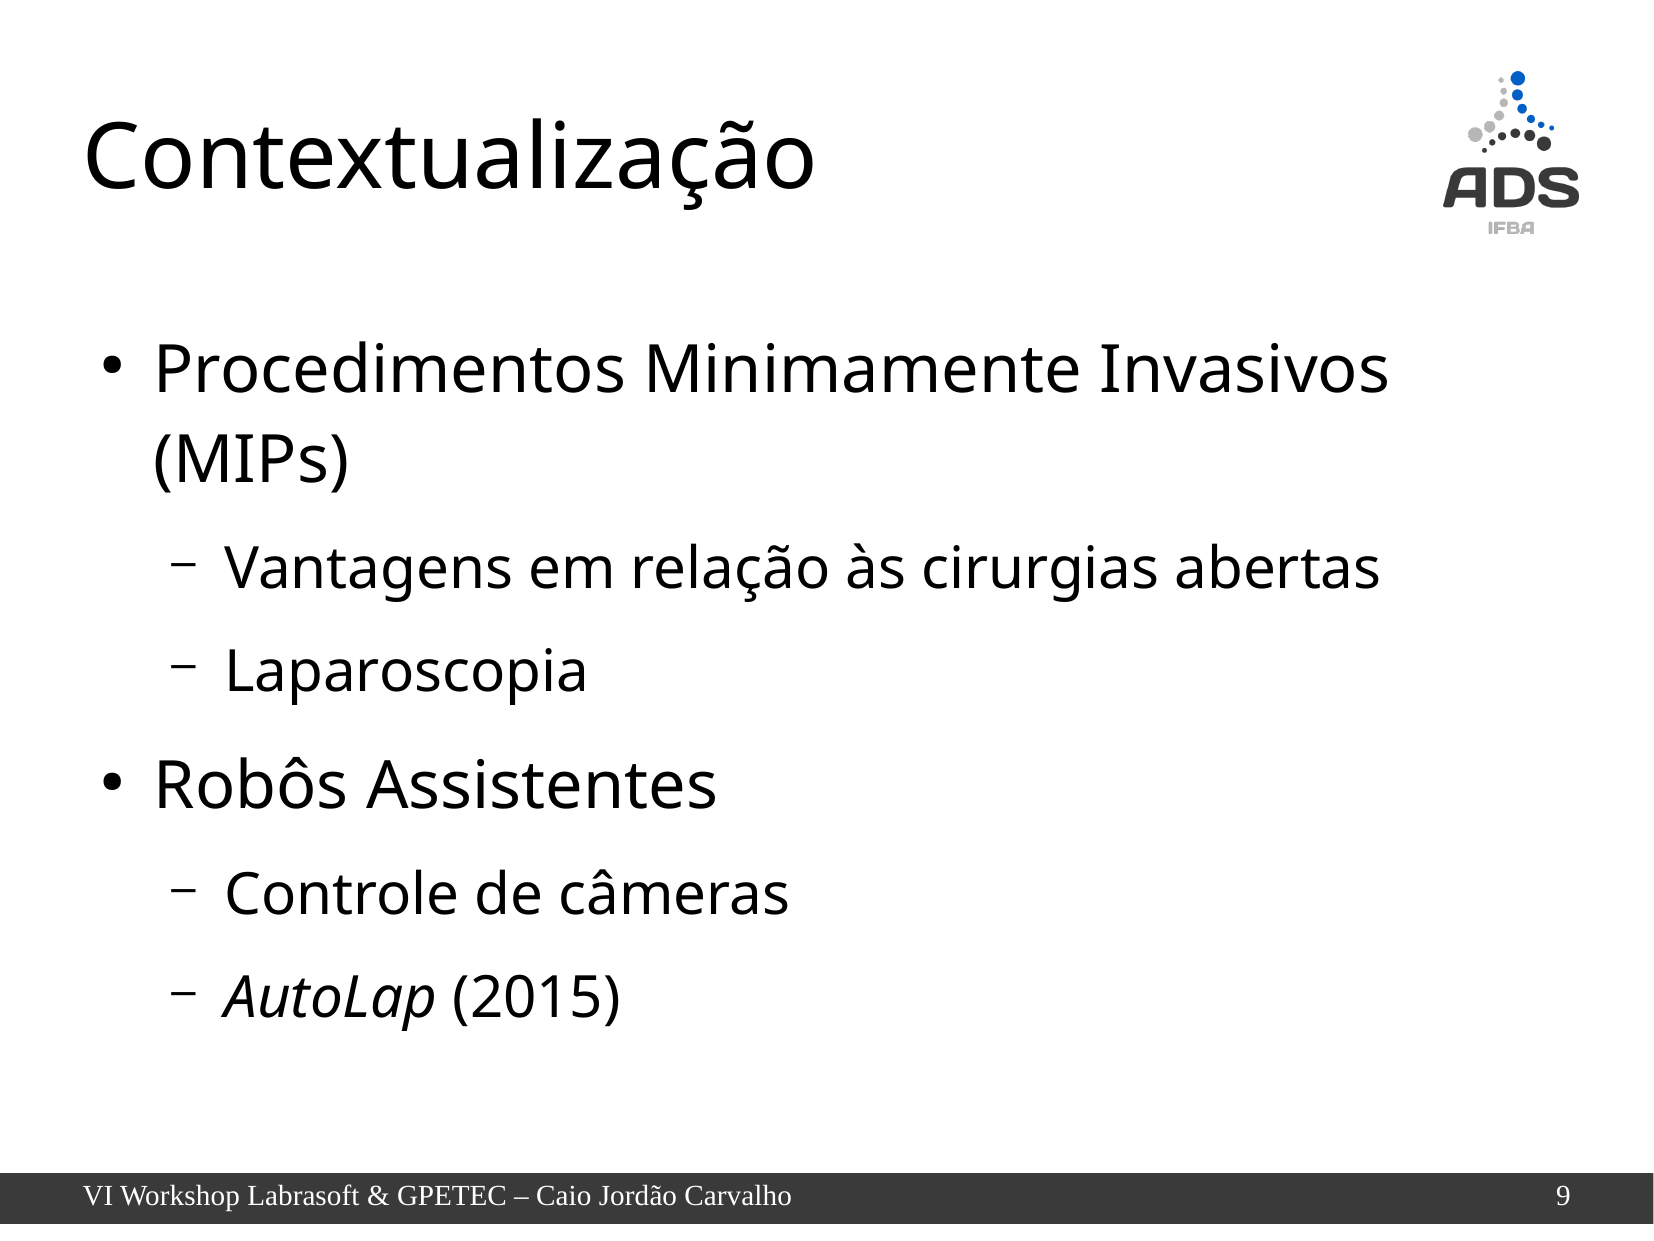

# Contextualização
Procedimentos Minimamente Invasivos (MIPs)
Vantagens em relação às cirurgias abertas
Laparoscopia
Robôs Assistentes
Controle de câmeras
AutoLap (2015)
9